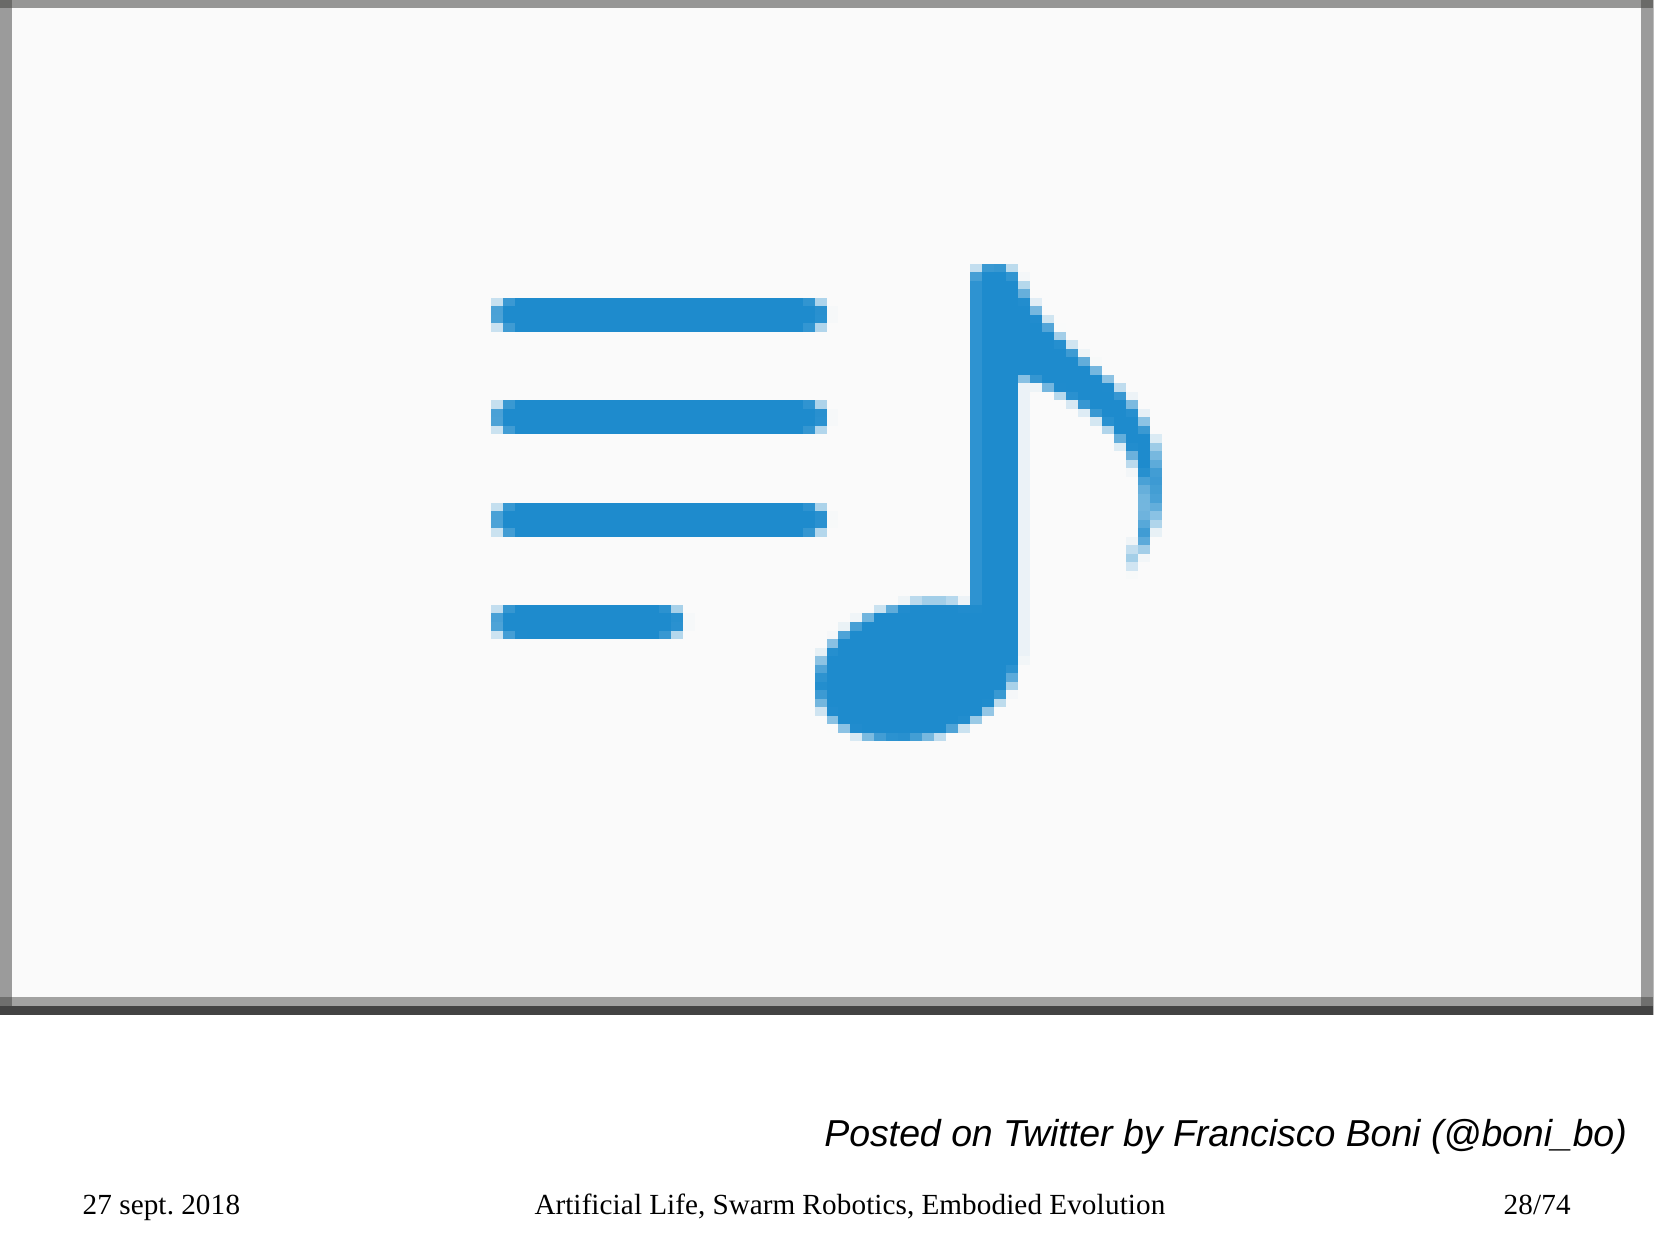

Posted on Twitter by Francisco Boni (@boni_bo)
27 sept. 2018
Artificial Life, Swarm Robotics, Embodied Evolution
28